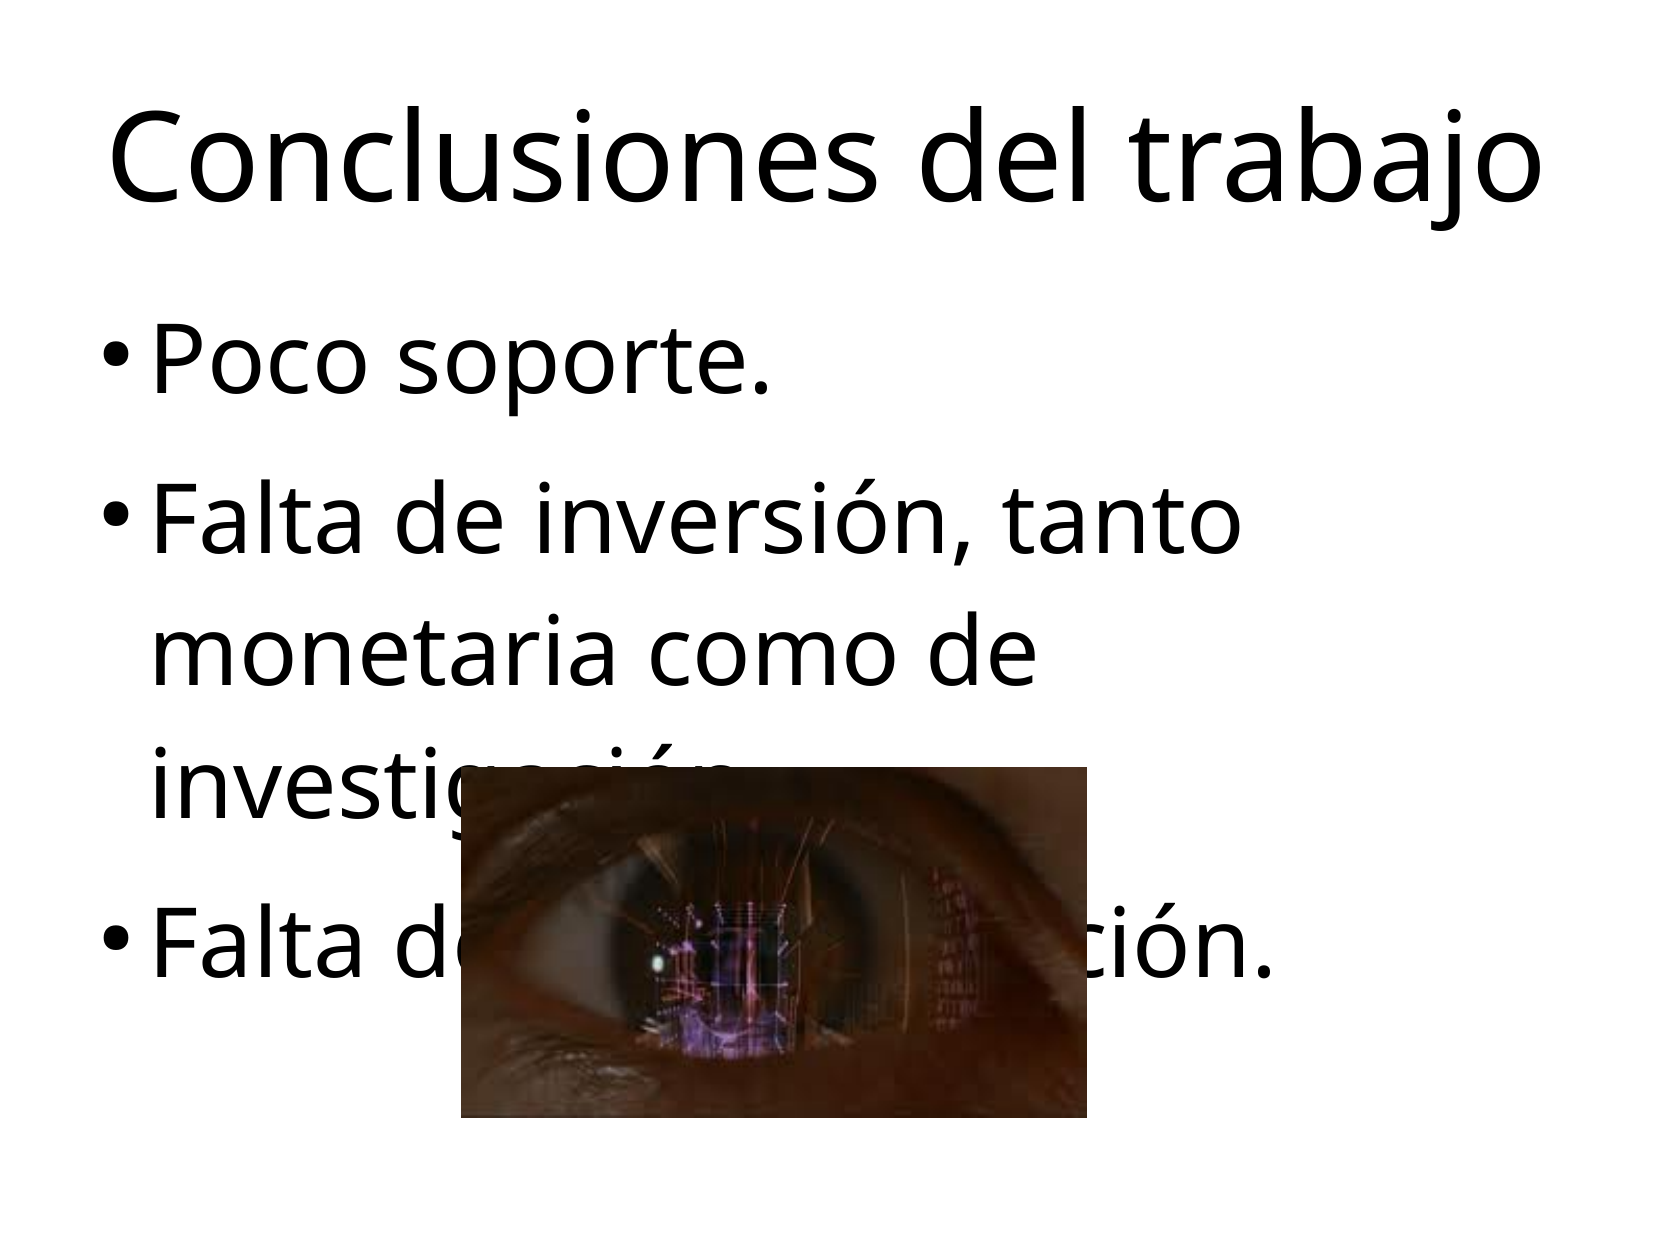

# Conclusiones del trabajo
Poco soporte.
Falta de inversión, tanto monetaria como de investigación.
Falta de estandarización.